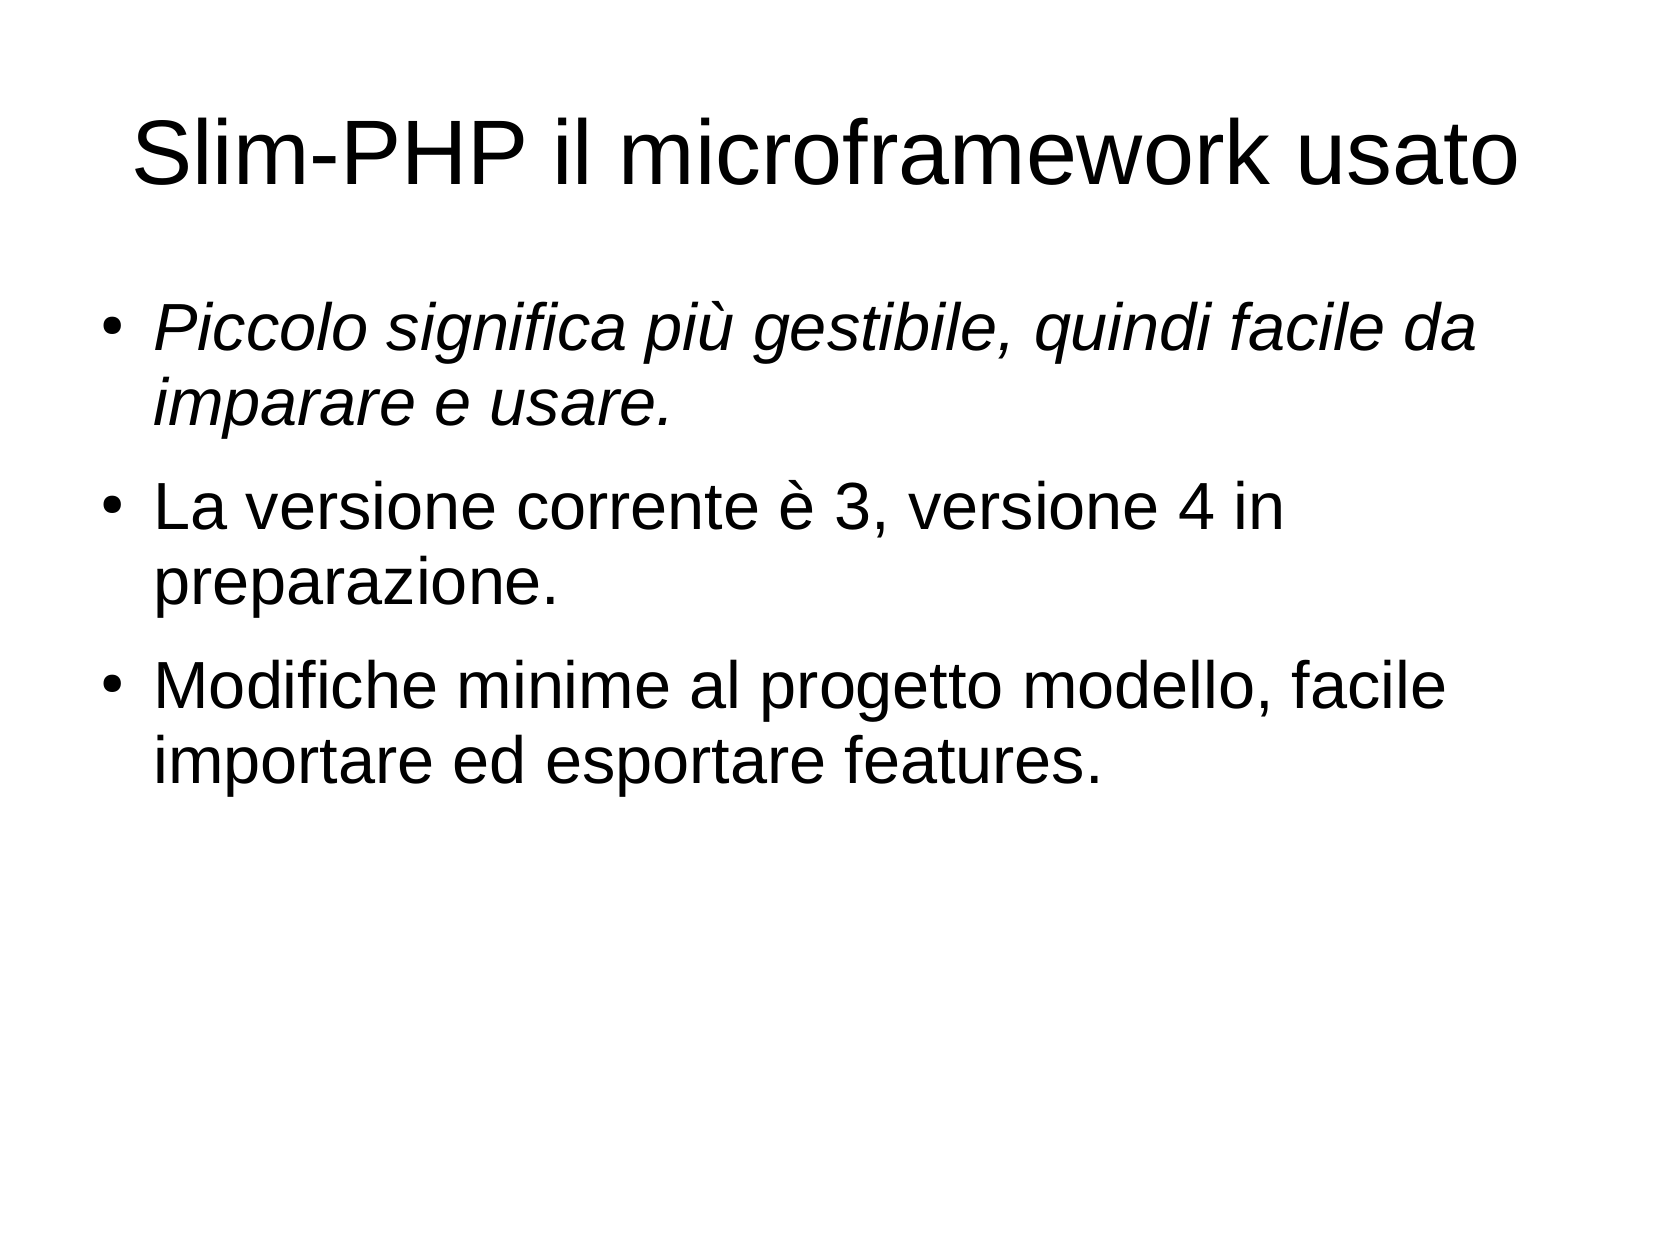

# Slim-PHP il microframework usato
Piccolo significa più gestibile, quindi facile da imparare e usare.
La versione corrente è 3, versione 4 in preparazione.
Modifiche minime al progetto modello, facile importare ed esportare features.